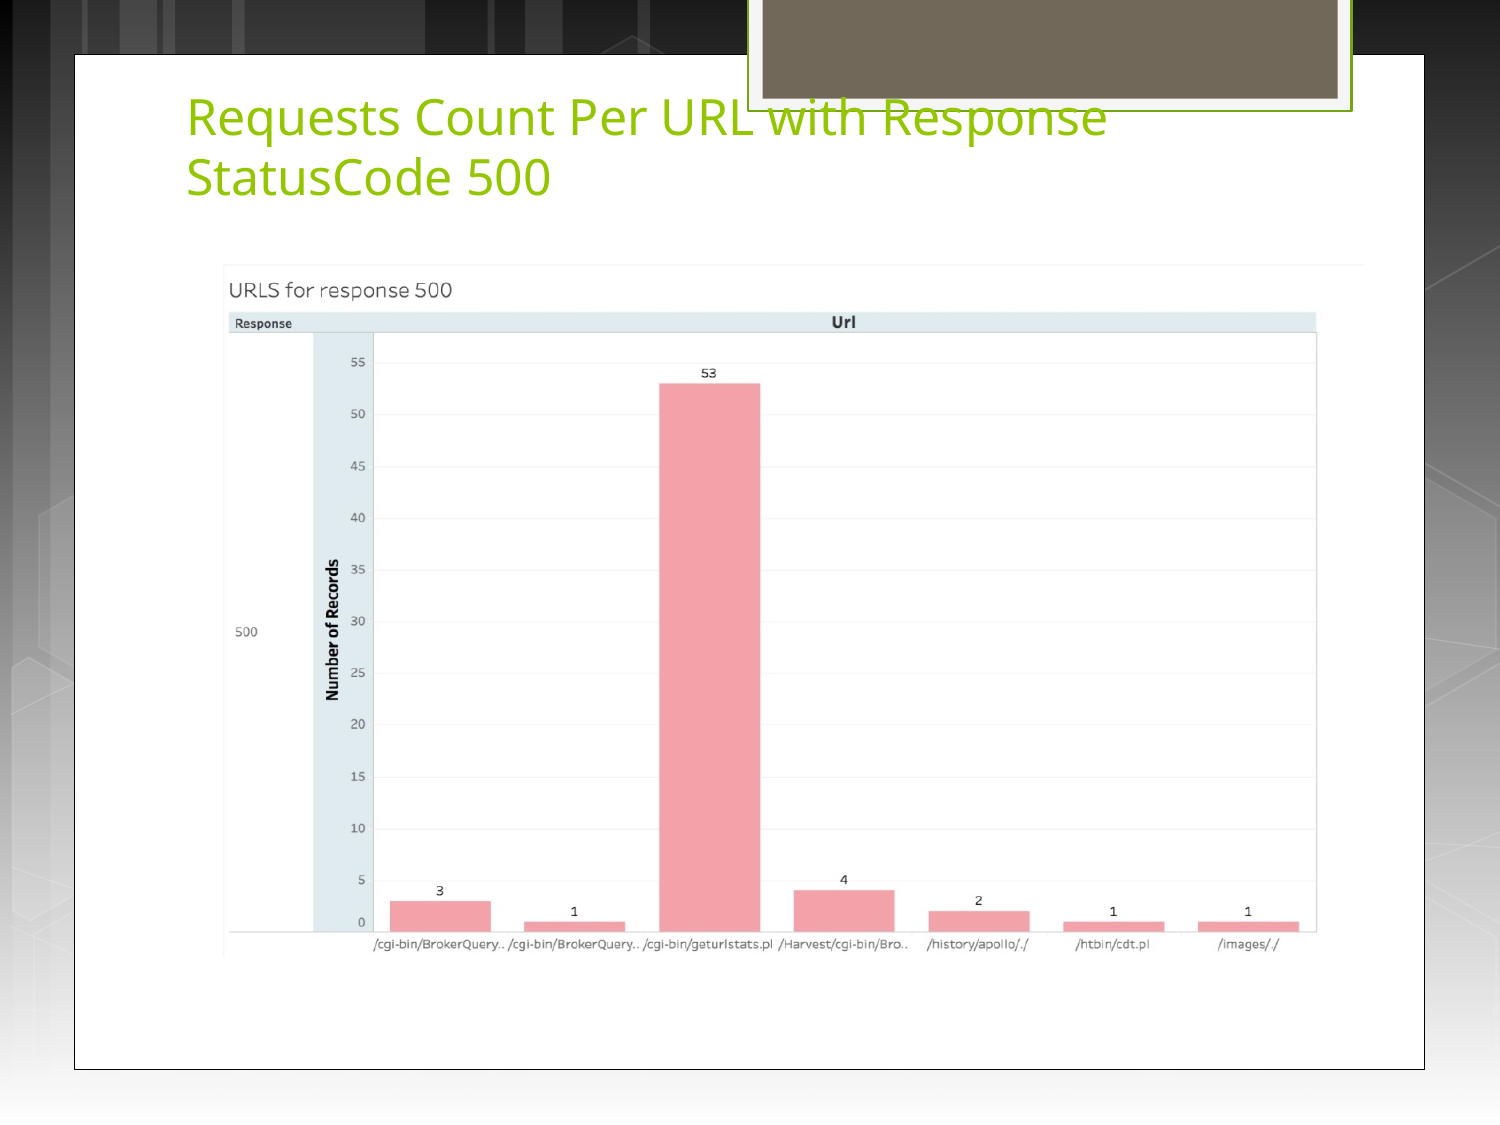

# Requests Count Per URL with Response StatusCode 500